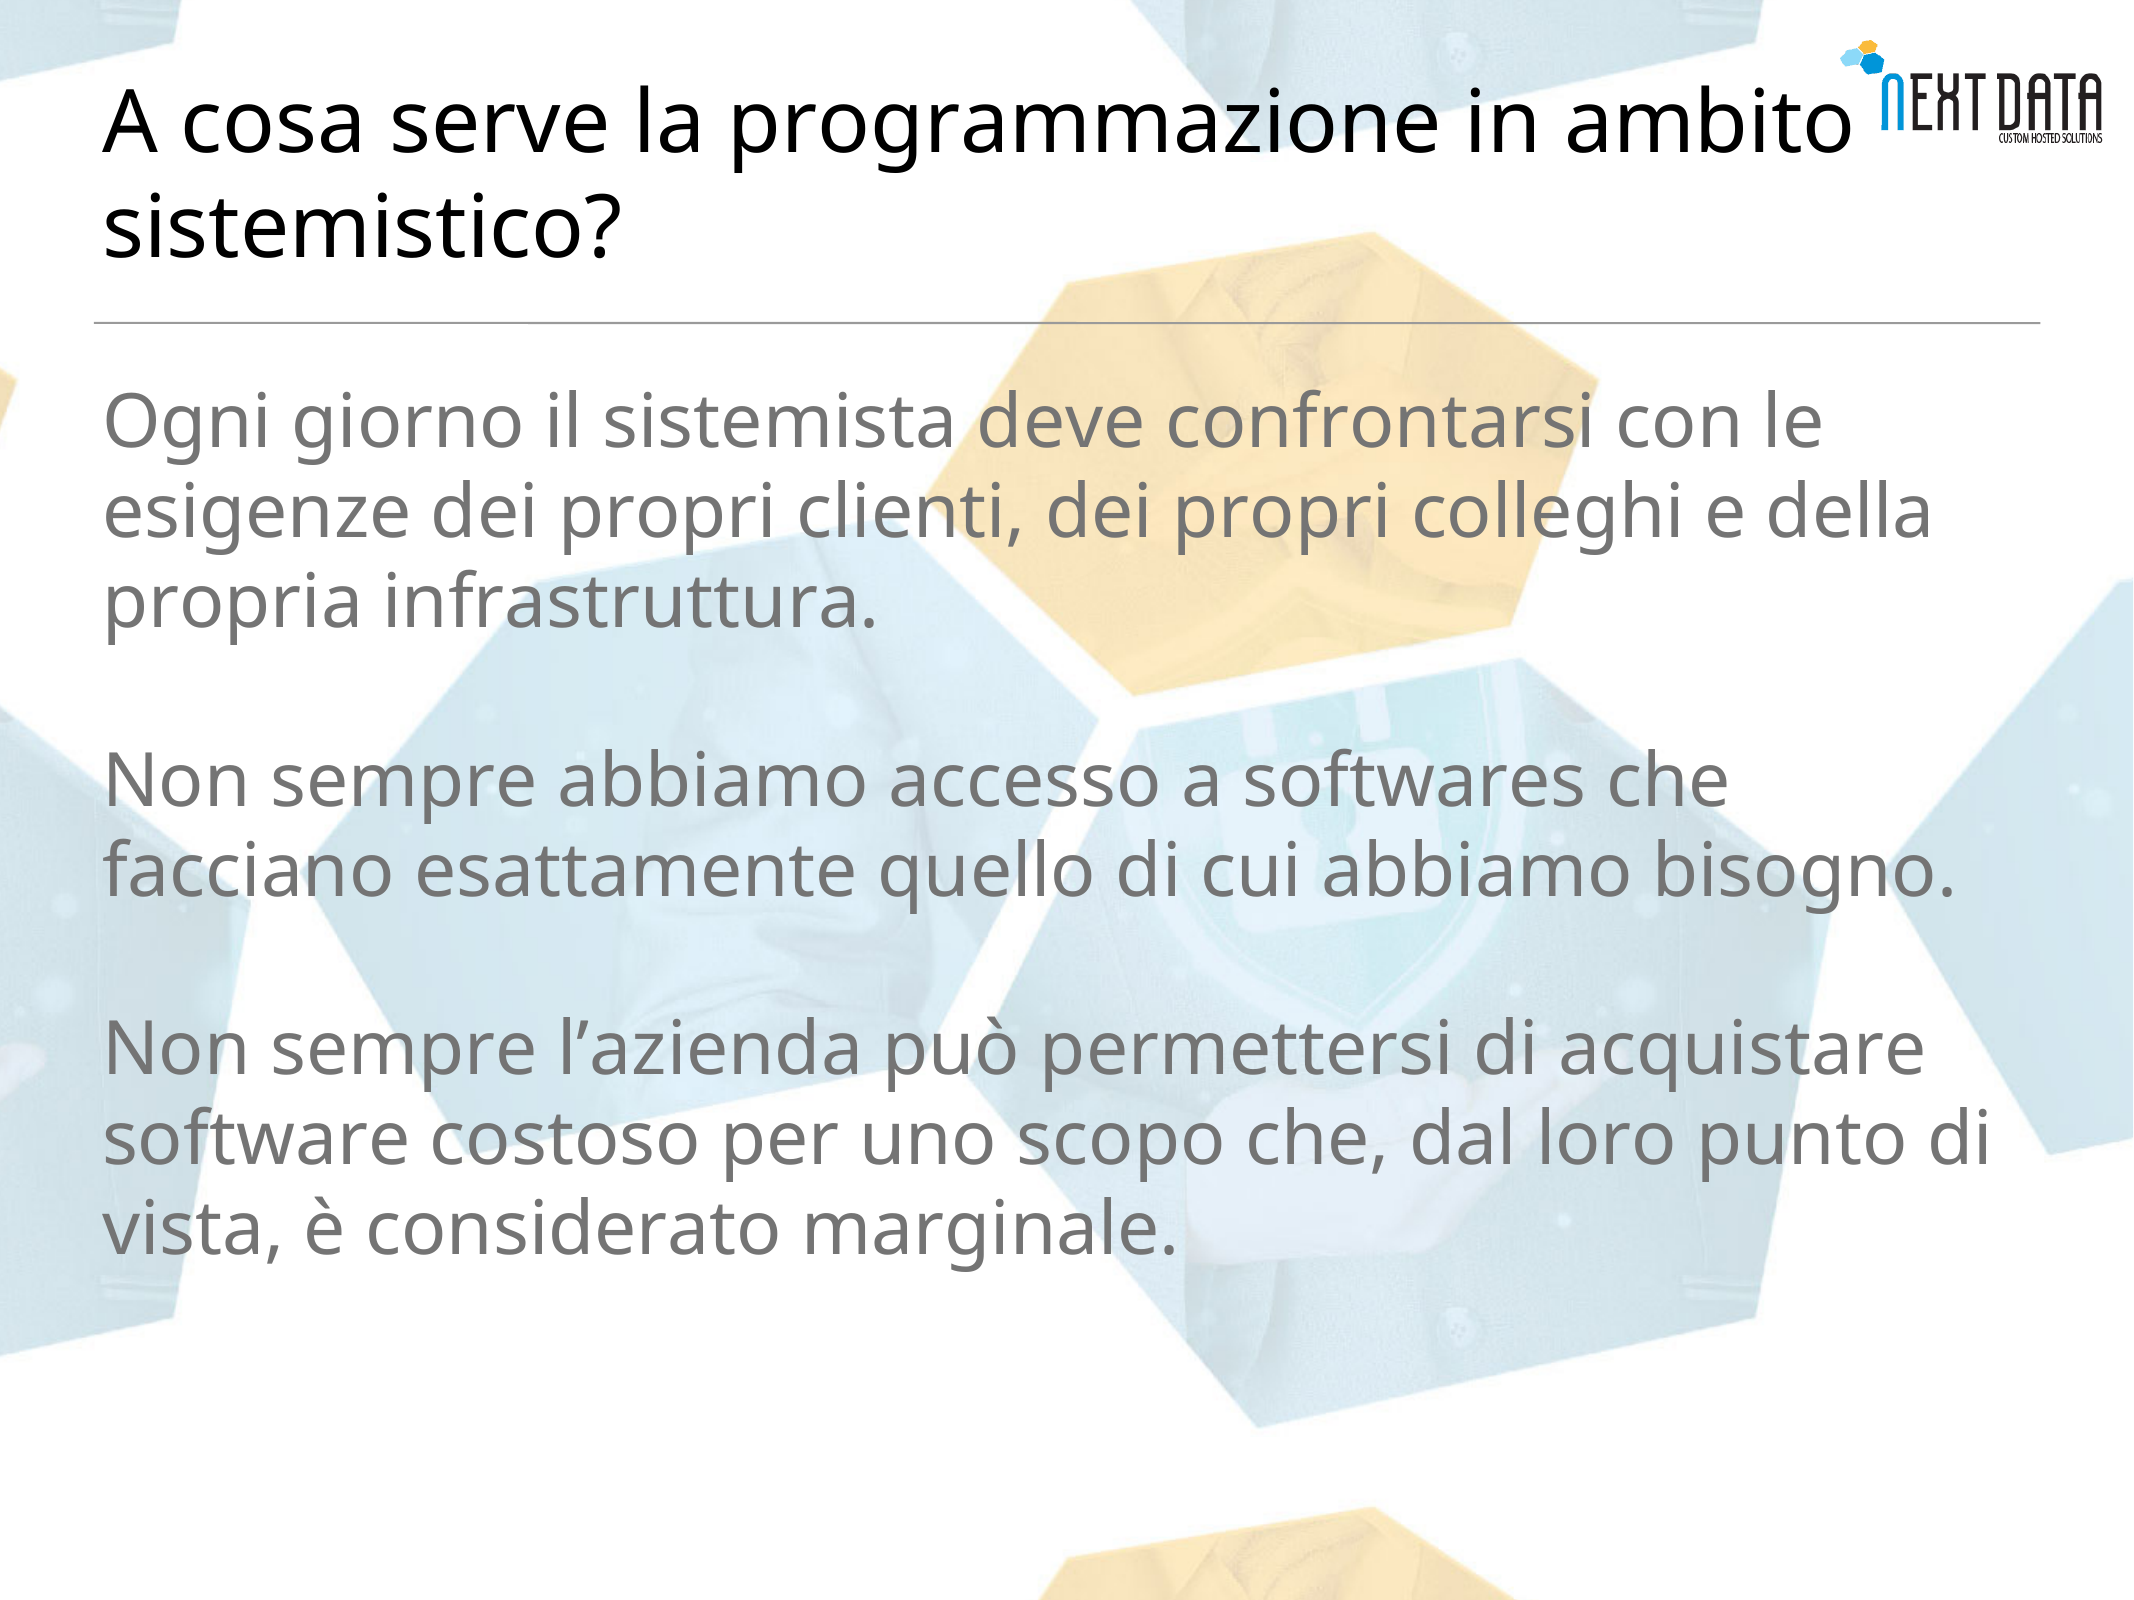

A cosa serve la programmazione in ambito sistemistico?
Ogni giorno il sistemista deve confrontarsi con le esigenze dei propri clienti, dei propri colleghi e della propria infrastruttura.
Non sempre abbiamo accesso a softwares che facciano esattamente quello di cui abbiamo bisogno.
Non sempre l’azienda può permettersi di acquistare software costoso per uno scopo che, dal loro punto di vista, è considerato marginale.